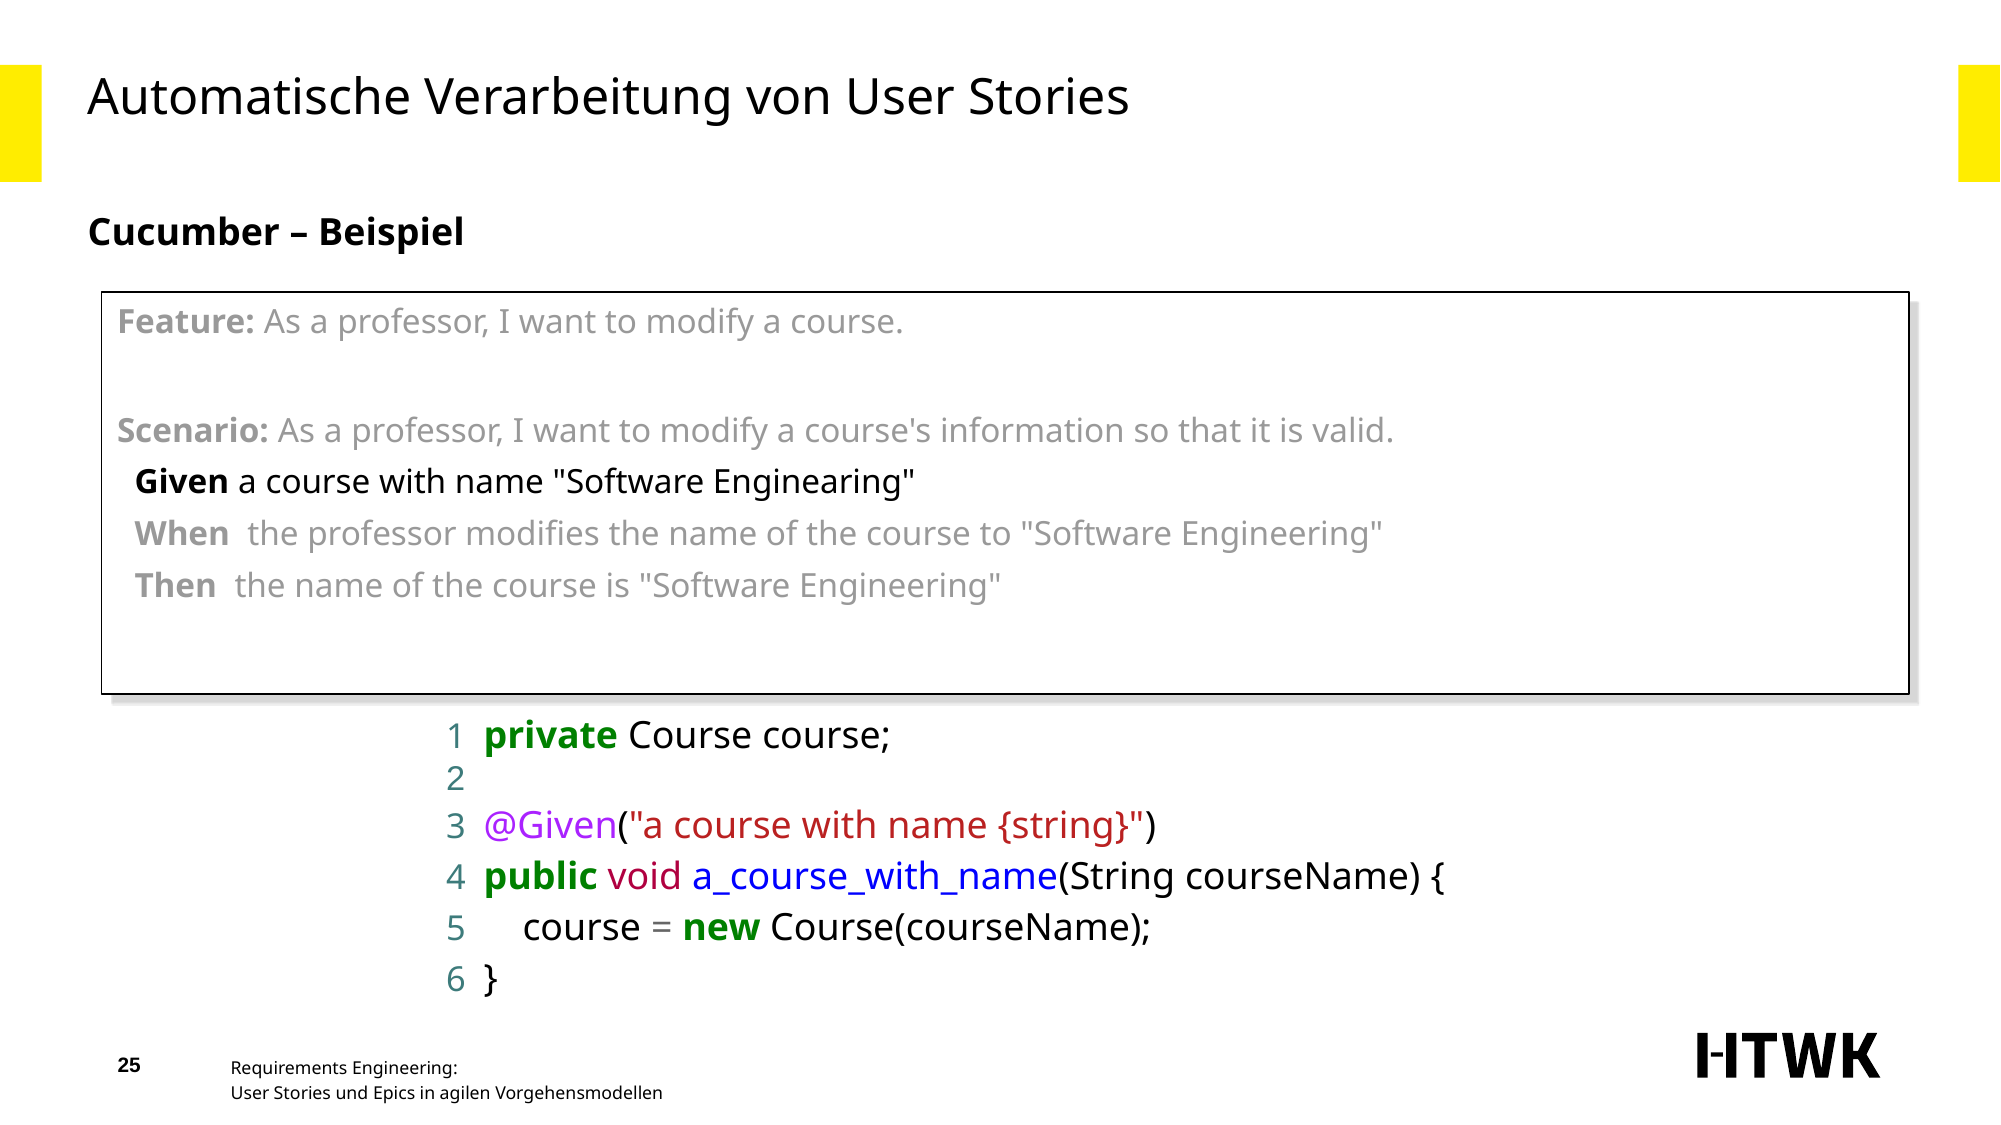

# Automatische Verarbeitung von User Stories
Cucumber – Beispiel
Feature: As a professor, I want to modify a course.
Scenario: As a professor, I want to modify a course's information so that it is valid.
 Given a course with name "Software Enginearing"
 When the professor modifies the name of the course to "Software Engineering"
 Then the name of the course is "Software Engineering"
1 private Course course;
2
3 @Given("a course with name {string}")
4 public void a_course_with_name(String courseName) {
5 course = new Course(courseName);
6 }
25